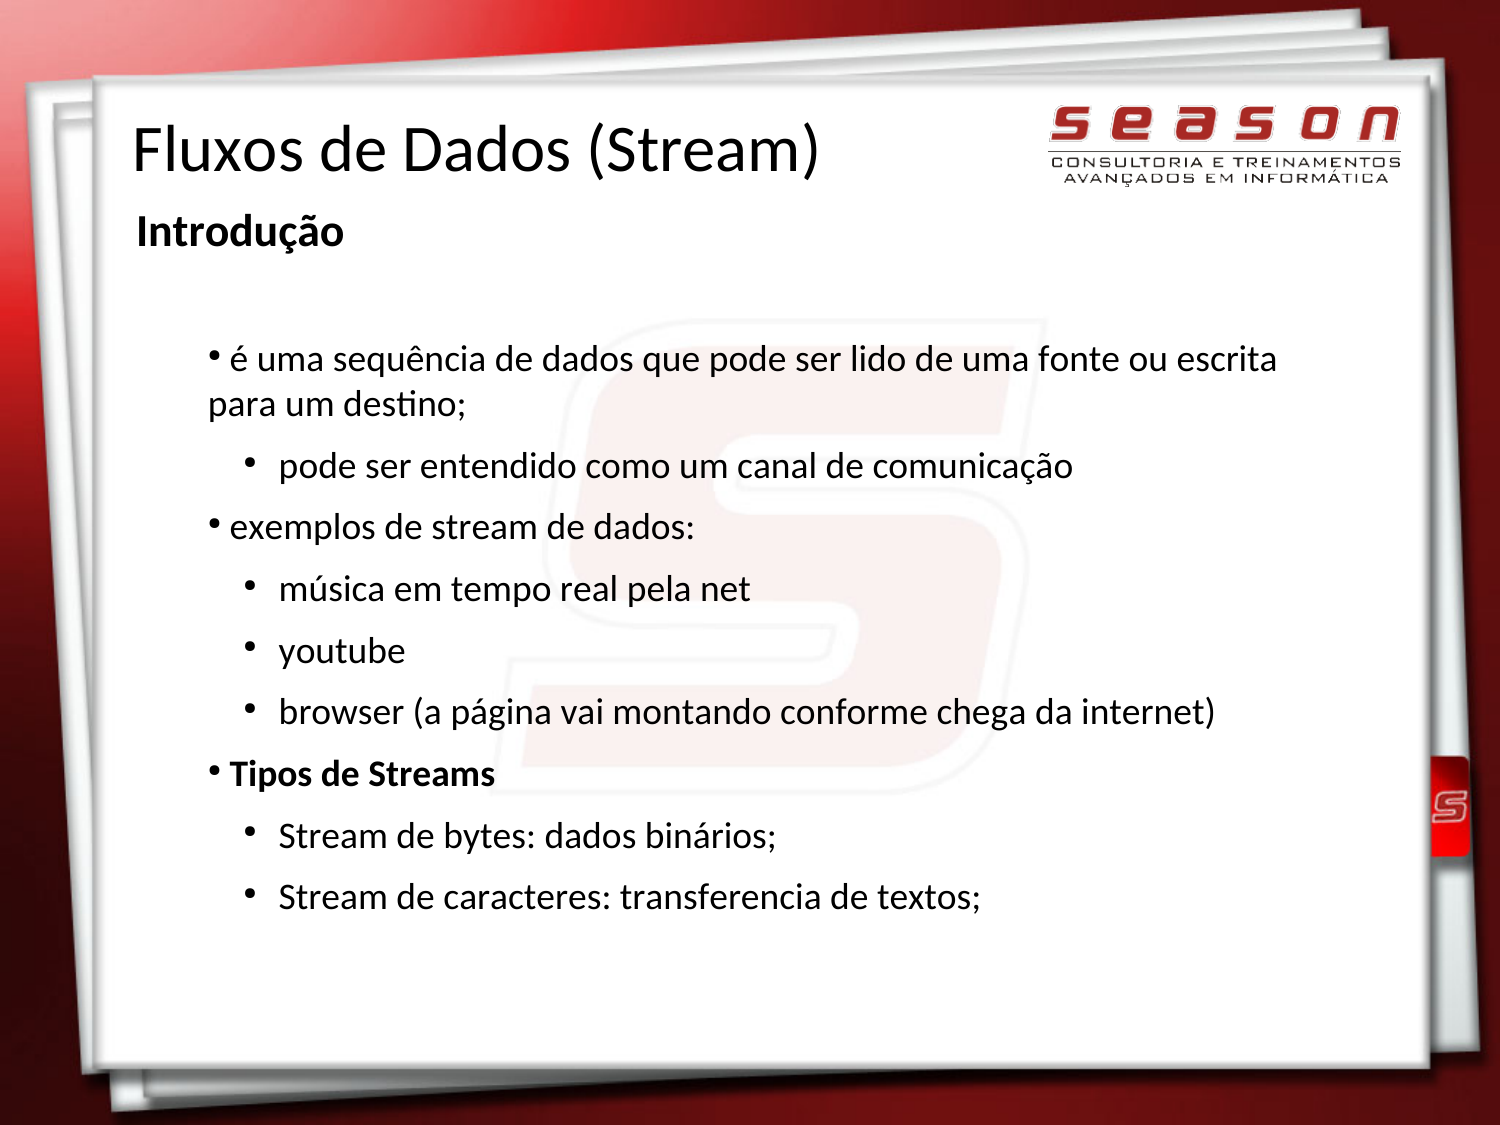

# Fluxos de Dados (Stream)
Introdução
 é uma sequência de dados que pode ser lido de uma fonte ou escrita para um destino;
pode ser entendido como um canal de comunicação
 exemplos de stream de dados:
música em tempo real pela net
youtube
browser (a página vai montando conforme chega da internet)
 Tipos de Streams
Stream de bytes: dados binários;
Stream de caracteres: transferencia de textos;